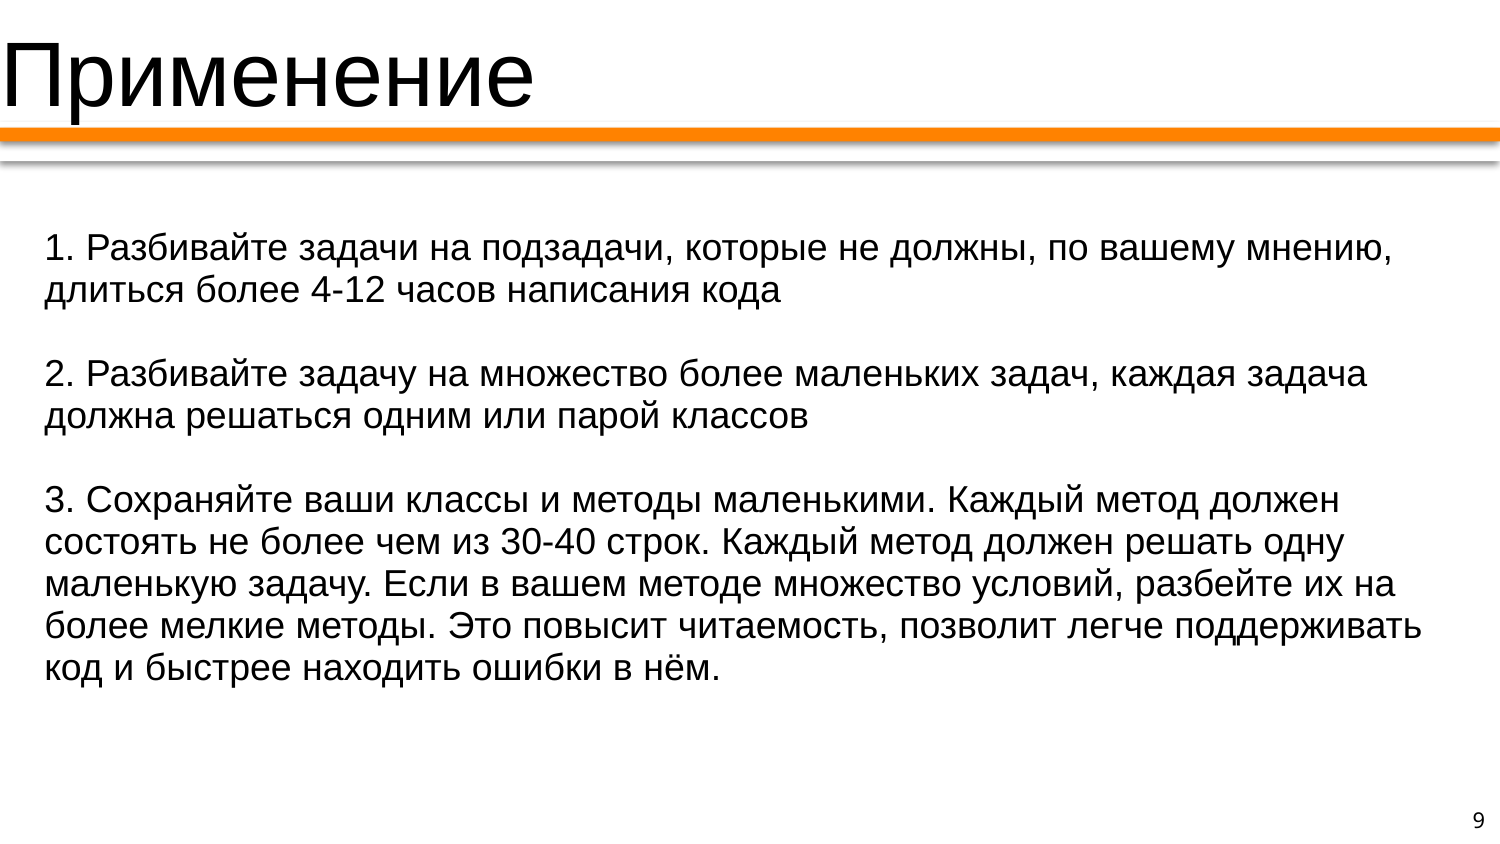

# Применение
1. Разбивайте задачи на подзадачи, которые не должны, по вашему мнению, длиться более 4-12 часов написания кода
2. Разбивайте задачу на множество более маленьких задач, каждая задача должна решаться одним или парой классов
3. Сохраняйте ваши классы и методы маленькими. Каждый метод должен состоять не более чем из 30-40 строк. Каждый метод должен решать одну маленькую задачу. Если в вашем методе множество условий, разбейте их на более мелкие методы. Это повысит читаемость, позволит легче поддерживать код и быстрее находить ошибки в нём.